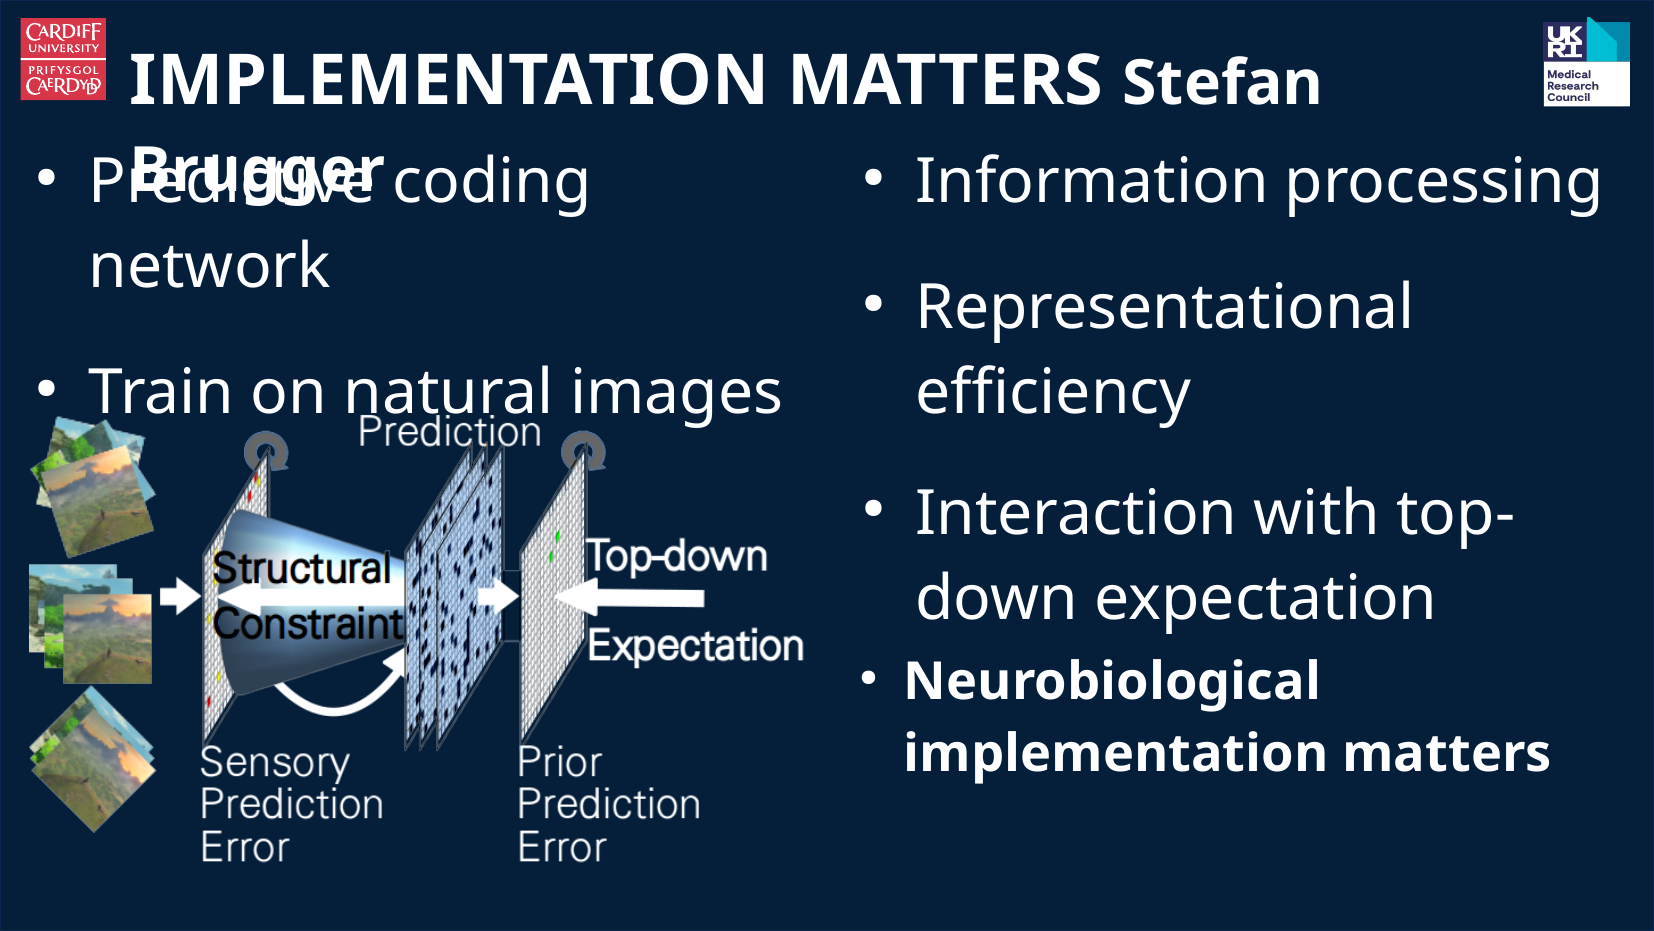

# IMPLEMENTATION MATTERS Stefan Brugger
Predictive coding network
Train on natural images
Information processing
Representational efficiency
Interaction with top-down expectation
Neurobiological implementation matters